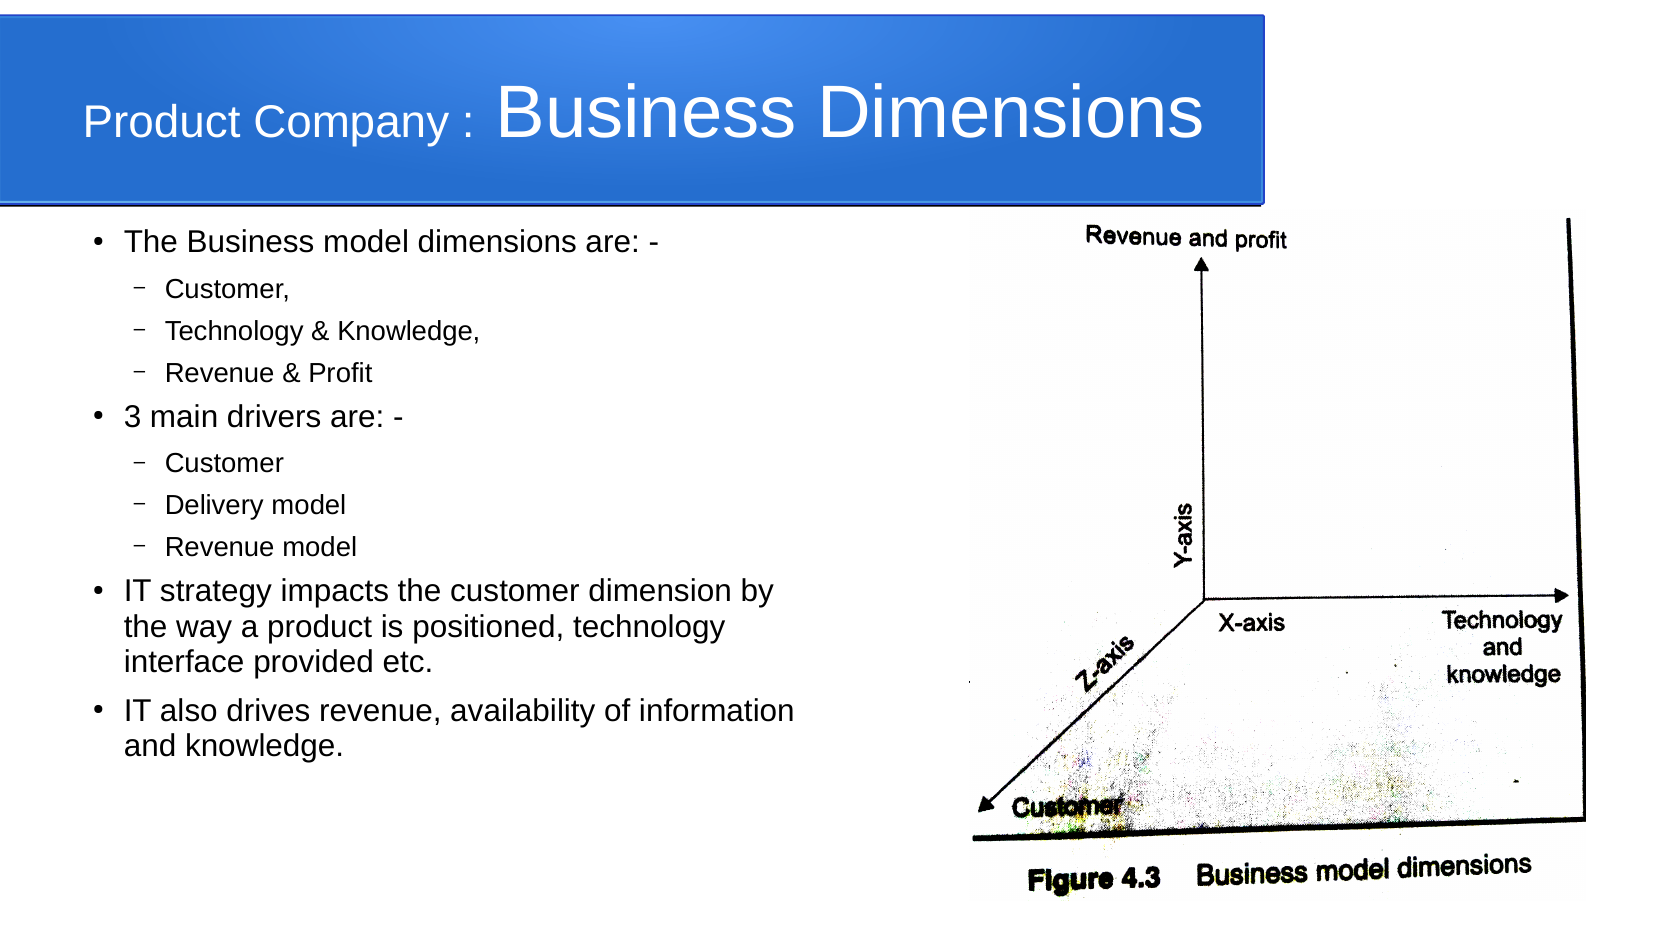

# Product Company : Business Dimensions
The Business model dimensions are: -
Customer,
Technology & Knowledge,
Revenue & Profit
3 main drivers are: -
Customer
Delivery model
Revenue model
IT strategy impacts the customer dimension by the way a product is positioned, technology interface provided etc.
IT also drives revenue, availability of information and knowledge.